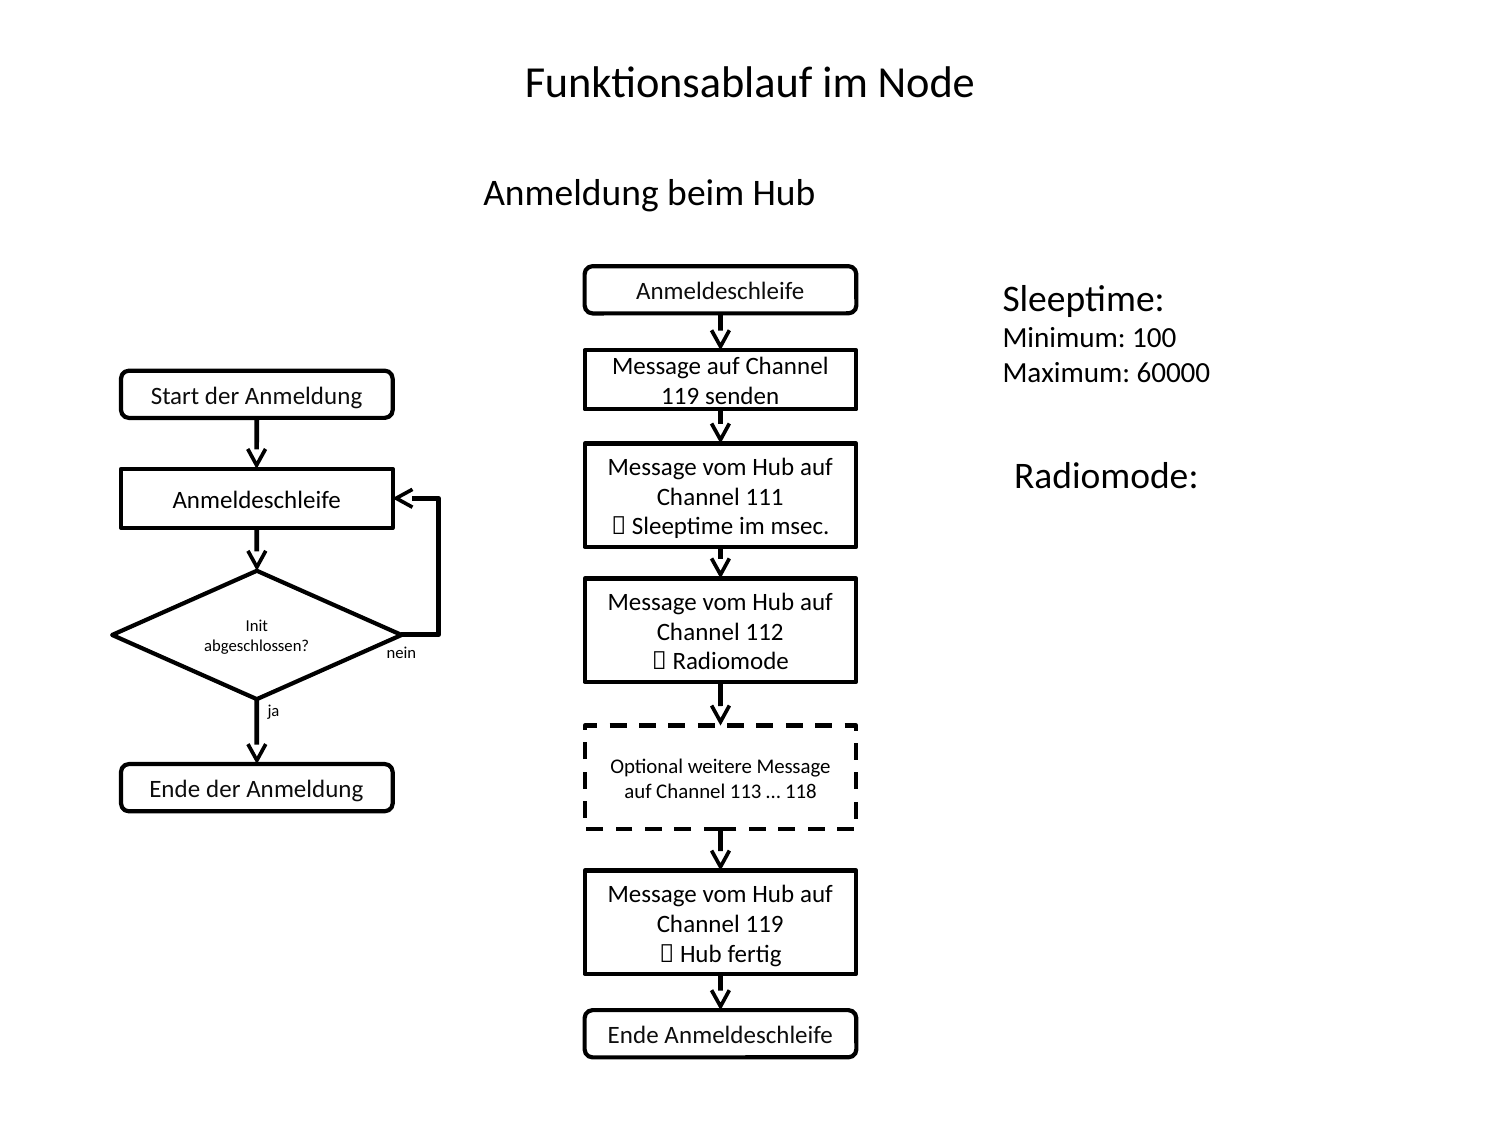

# Funktionsablauf im Node
Anmeldung beim Hub
Anmeldeschleife
Sleeptime:
Minimum: 100
Maximum: 60000
Message auf Channel 119 senden
Start der Anmeldung
Message vom Hub auf Channel 111
 Sleeptime im msec.
Radiomode:
Anmeldeschleife
Init abgeschlossen?
Message vom Hub auf Channel 112
 Radiomode
nein
ja
Optional weitere Message auf Channel 113 … 118
Ende der Anmeldung
Message vom Hub auf Channel 119
 Hub fertig
Ende Anmeldeschleife